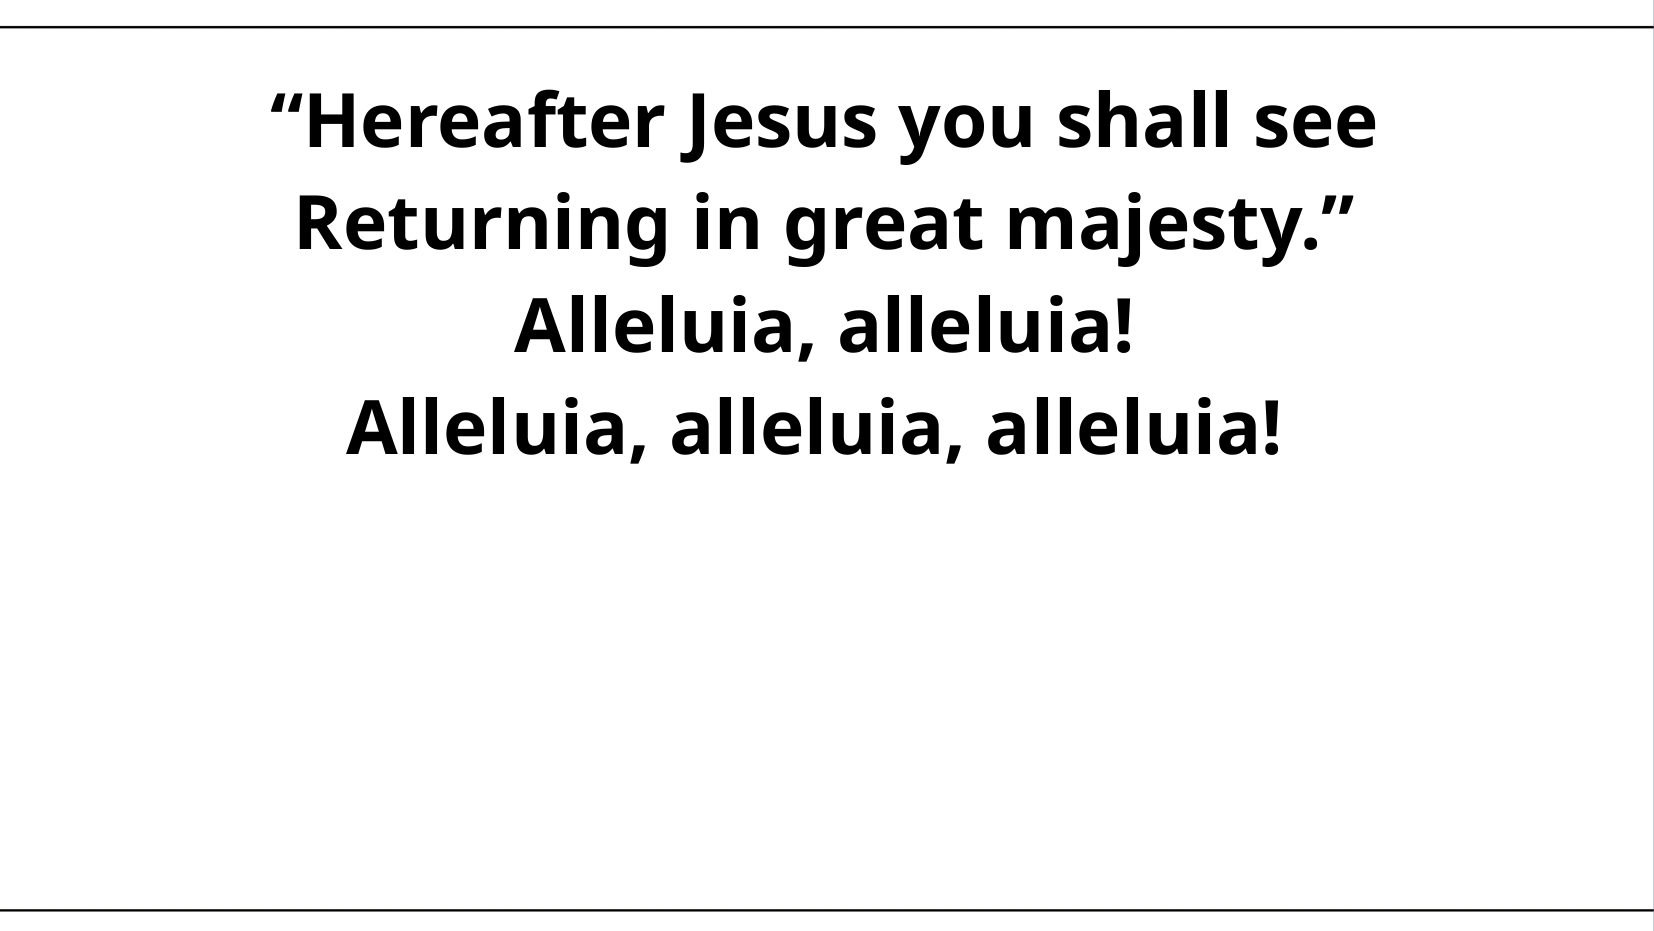

“Hereafter Jesus you shall see
Returning in great majesty.”
Alleluia, alleluia!
Alleluia, alleluia, alleluia!